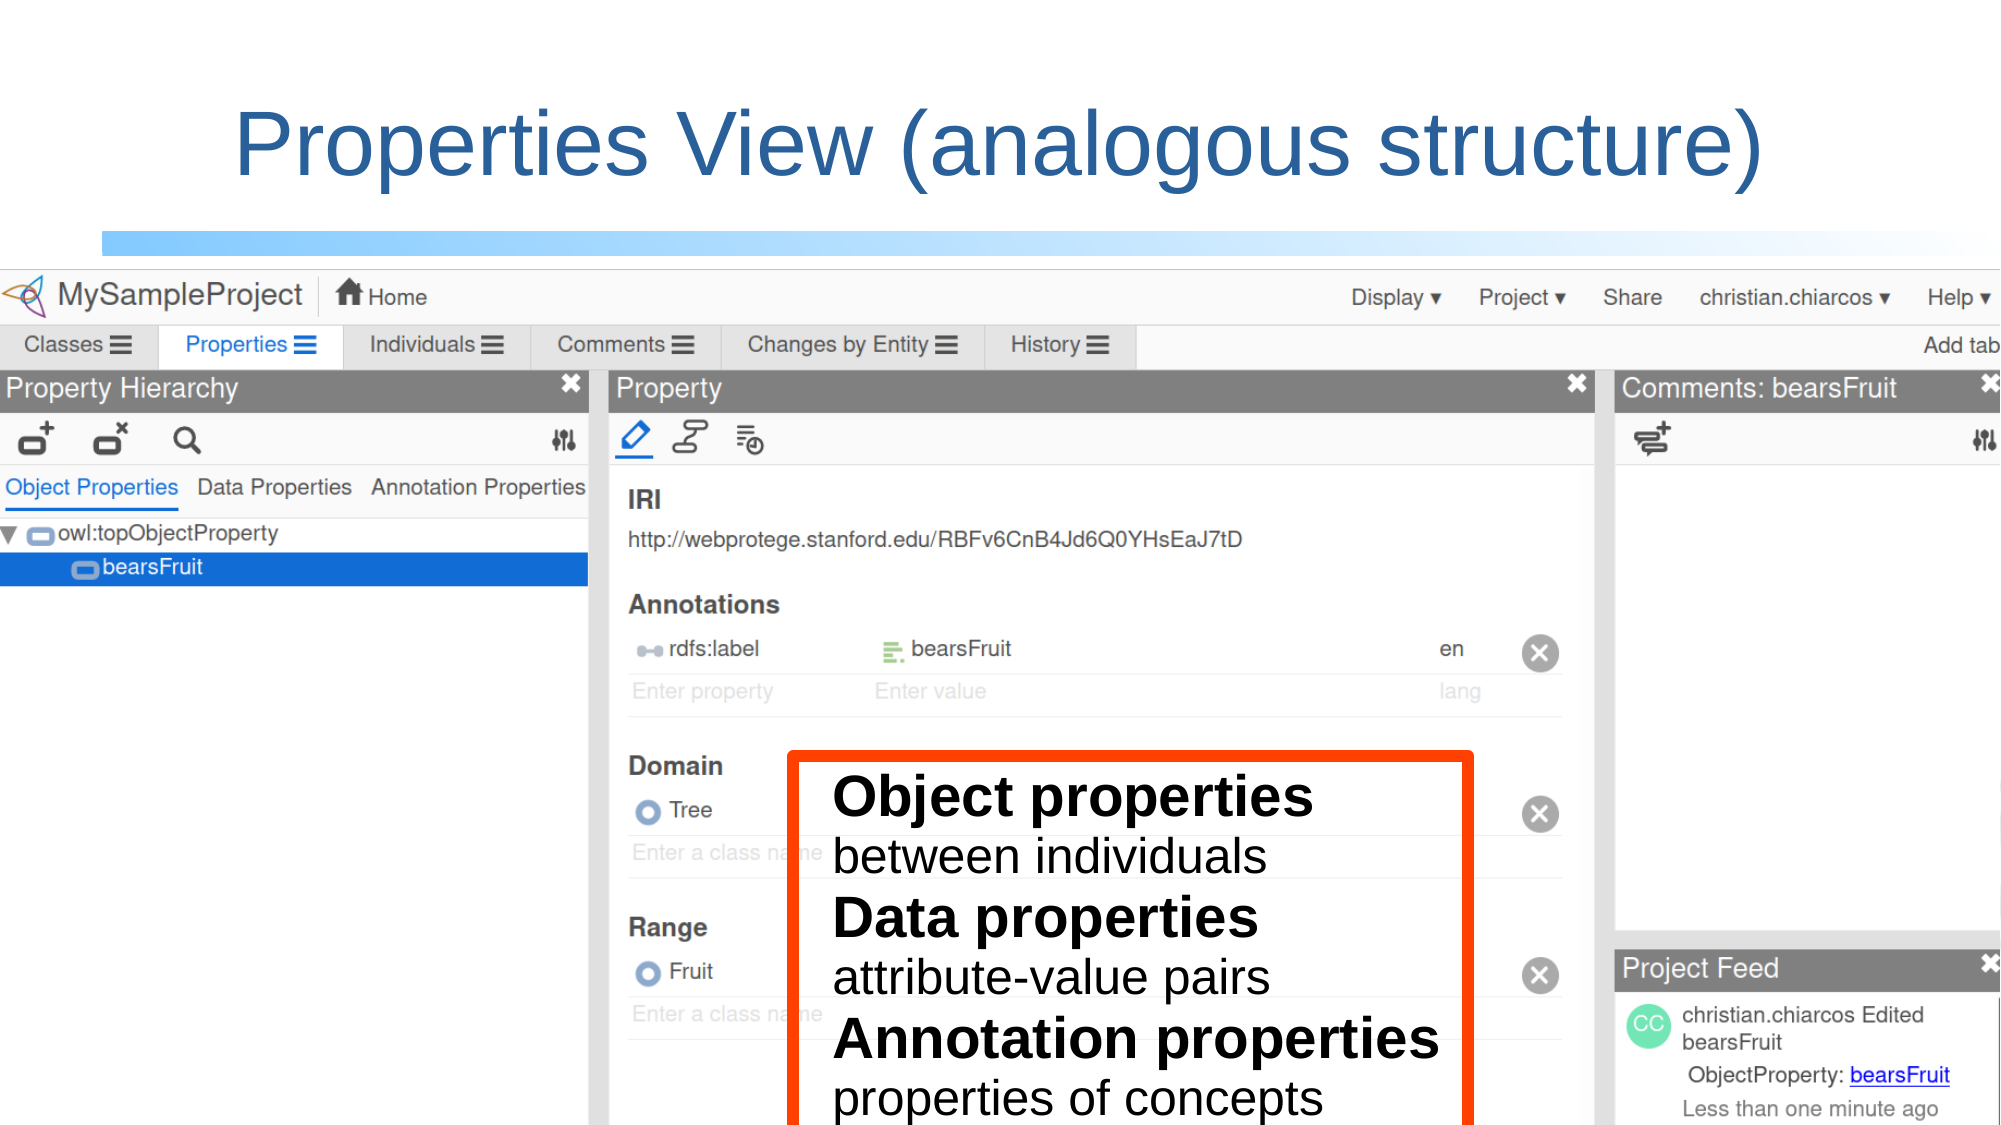

# Properties View (analogous structure)
Comments:
add your own
Project Feed:
activity log
Object properties
between individuals
Data properties
attribute-value pairs
Annotation properties
properties of concepts